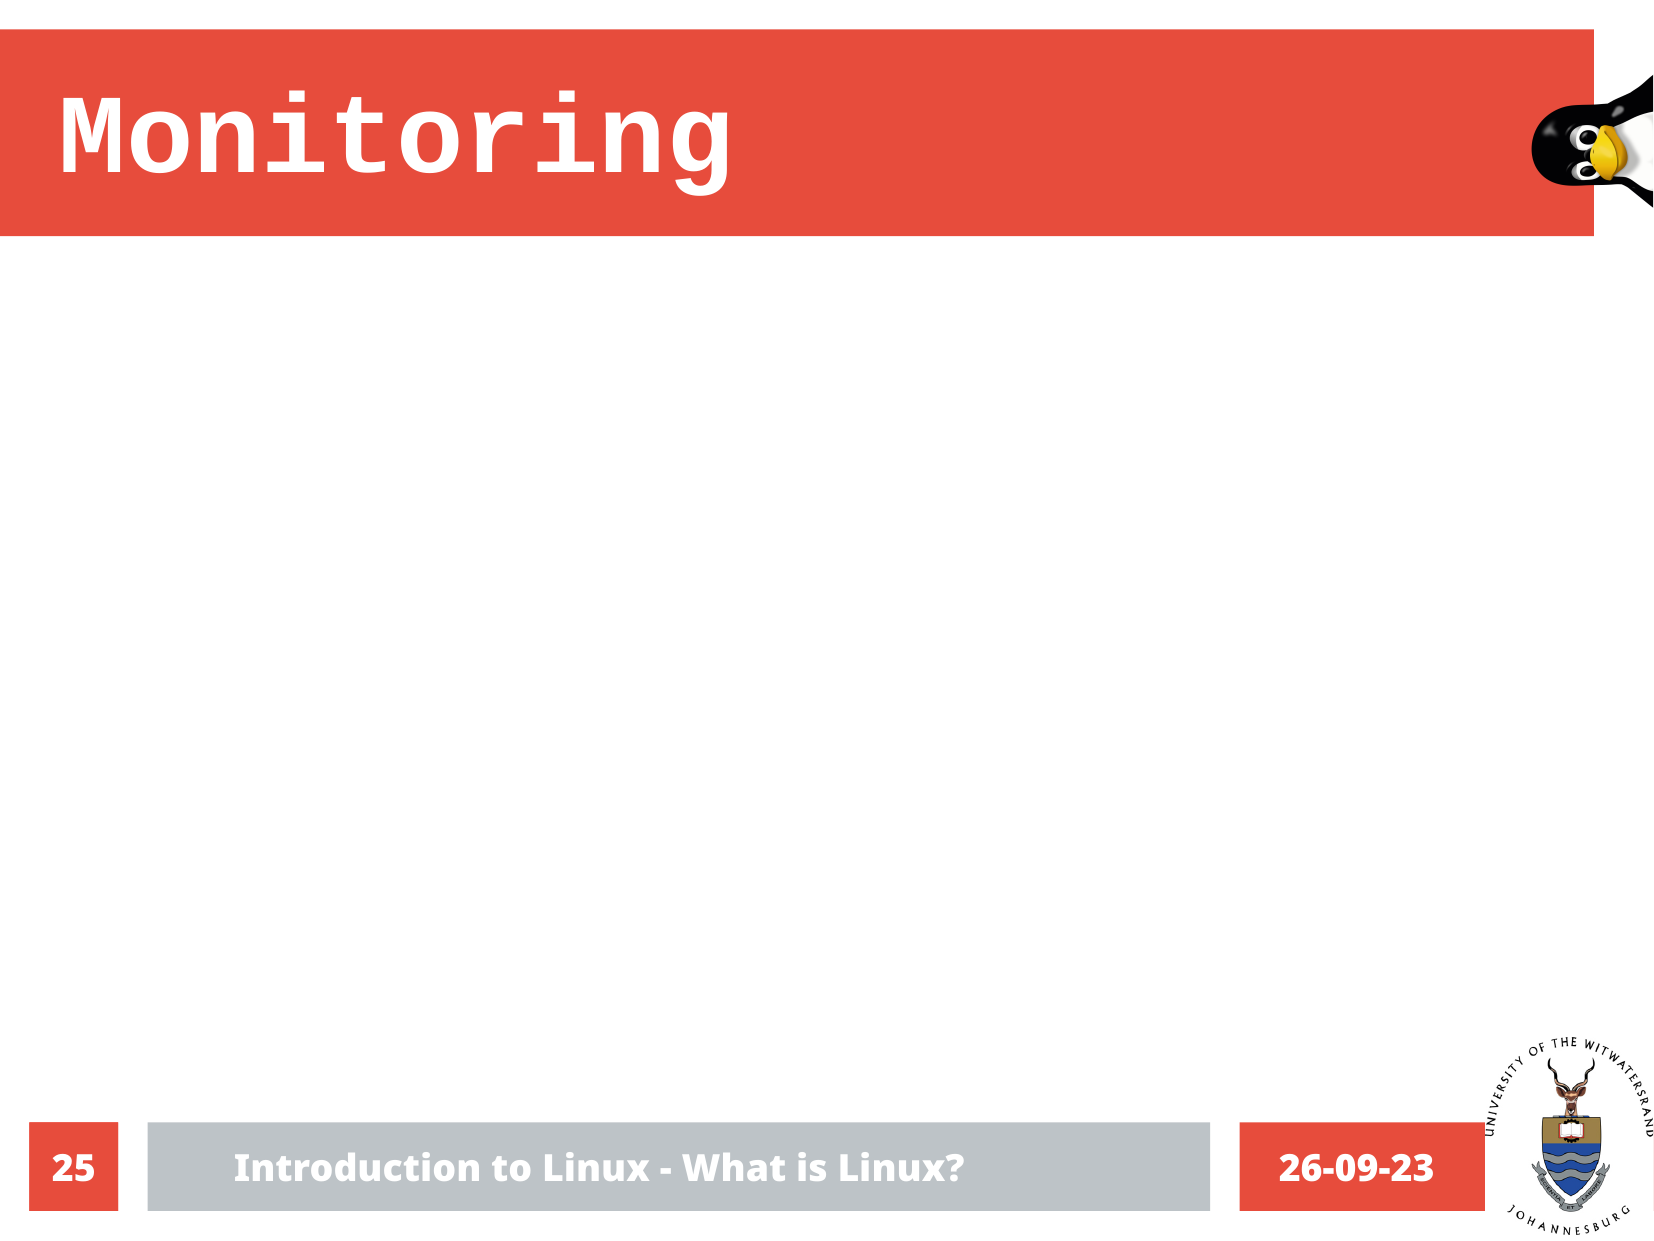

# Monitoring
25
 Introduction to Linux - What is Linux?